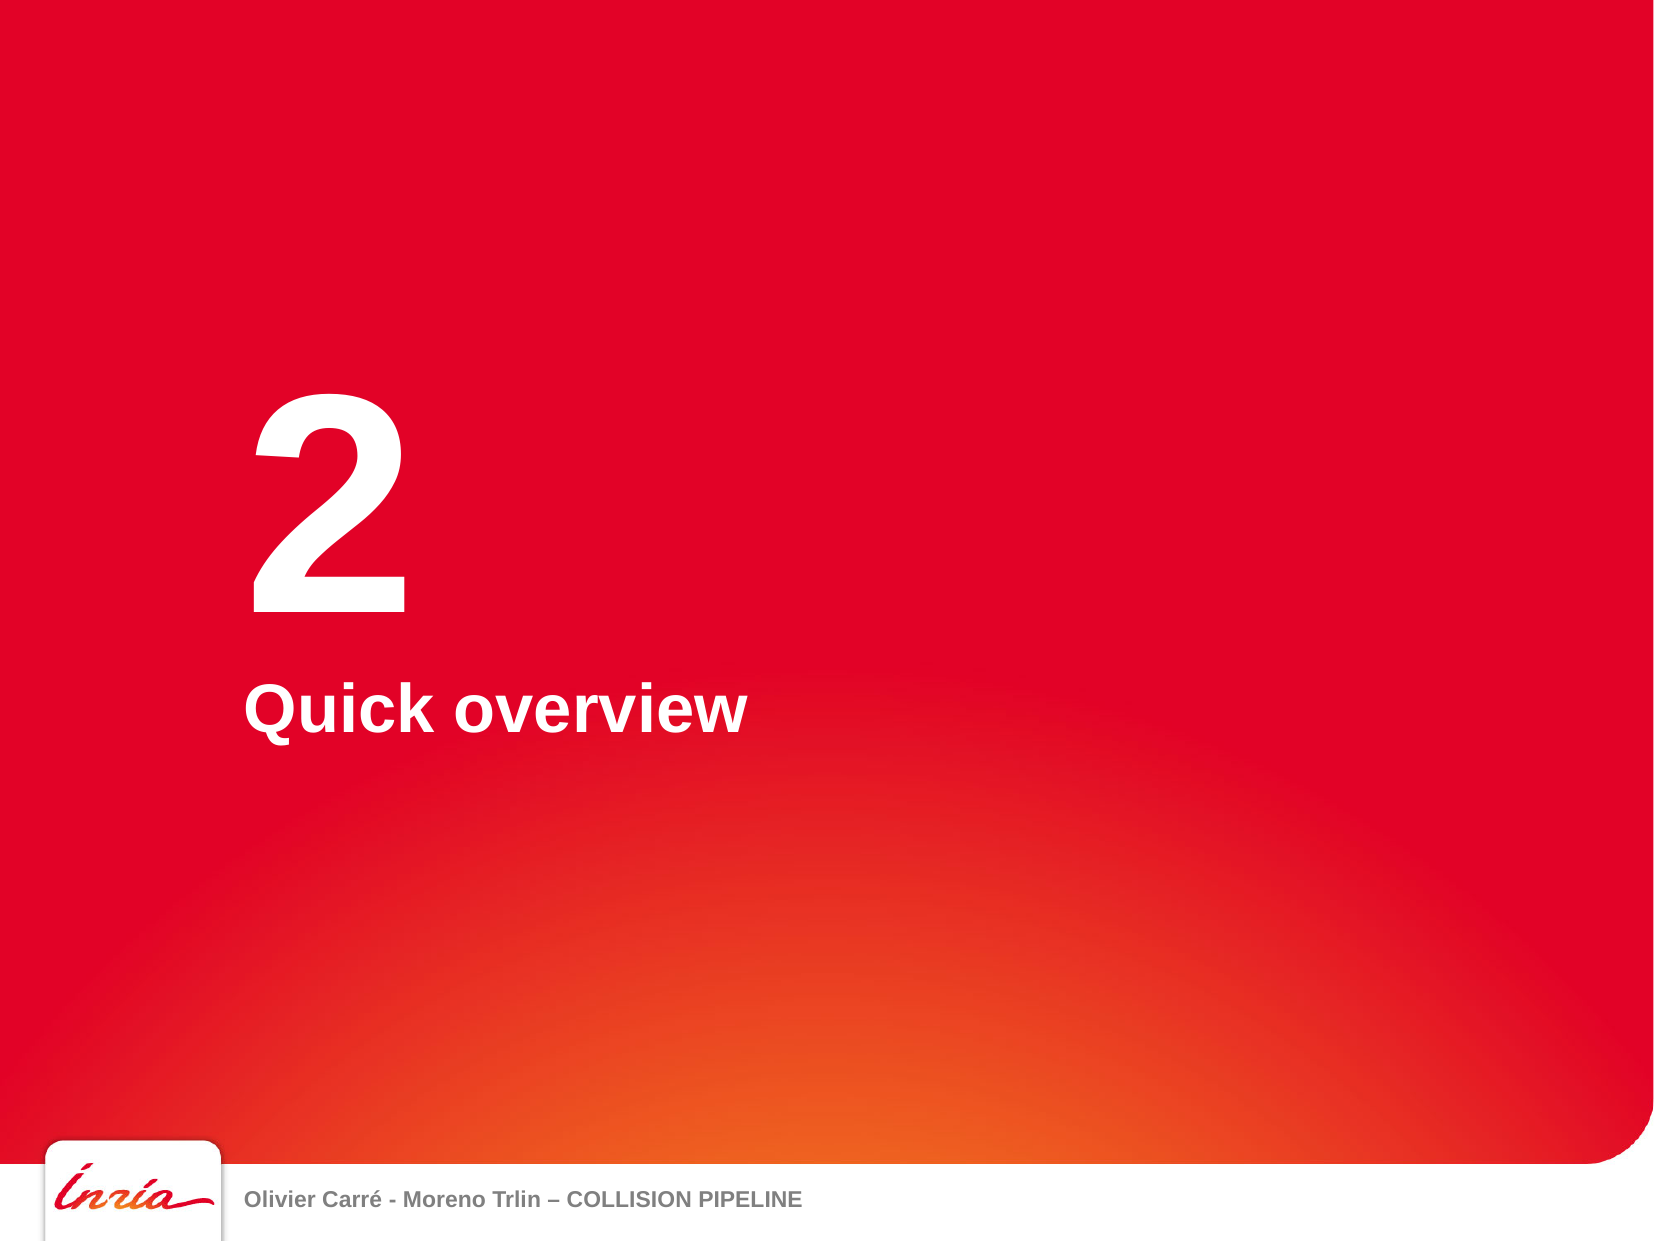

2
# Quick overview
Olivier Carré - Moreno Trlin – COLLISION PIPELINE